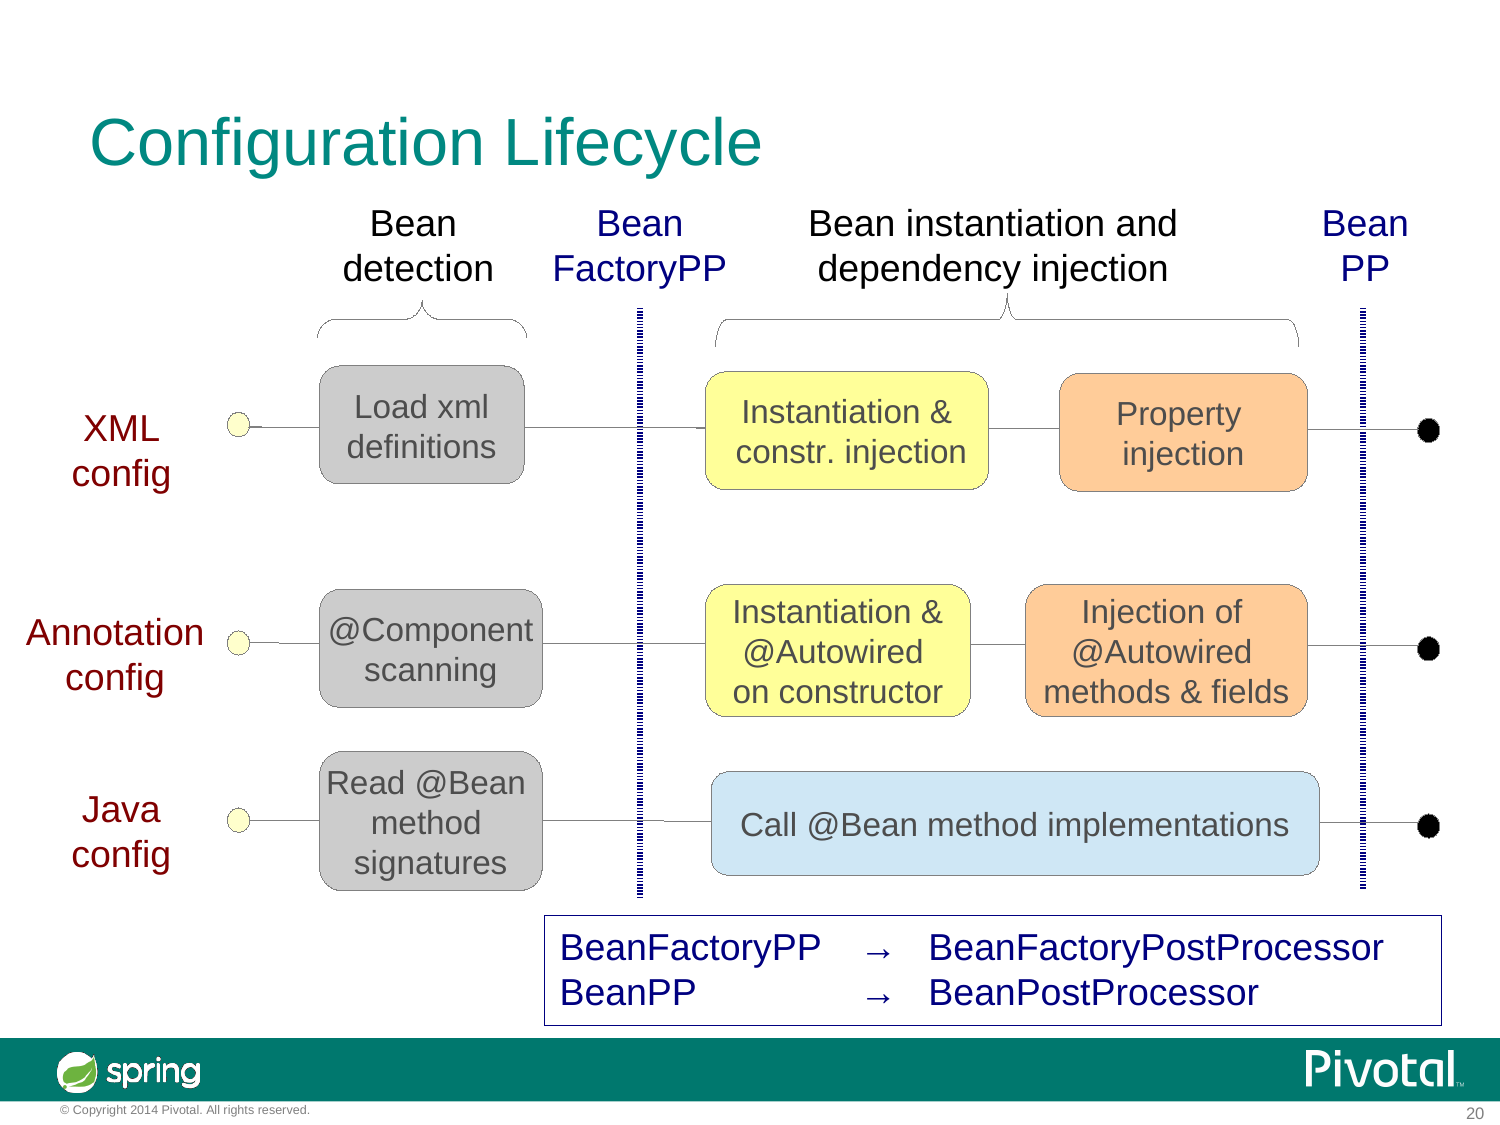

# Configuration Lifecycle
Bean
detection
Bean
FactoryPP
Bean instantiation and
dependency injection
Bean
PP
Load xml
definitions
Instantiation &
 constr. injection
Property
injection
XML
config
Instantiation &
@Autowired
on constructor
Injection of
@Autowired
methods & fields
@Component
scanning
Annotation
config
Read @Bean
method
signatures
Call @Bean method implementations
Java
config
BeanFactoryPP 	→ BeanFactoryPostProcessor
BeanPP 	 	→ BeanPostProcessor